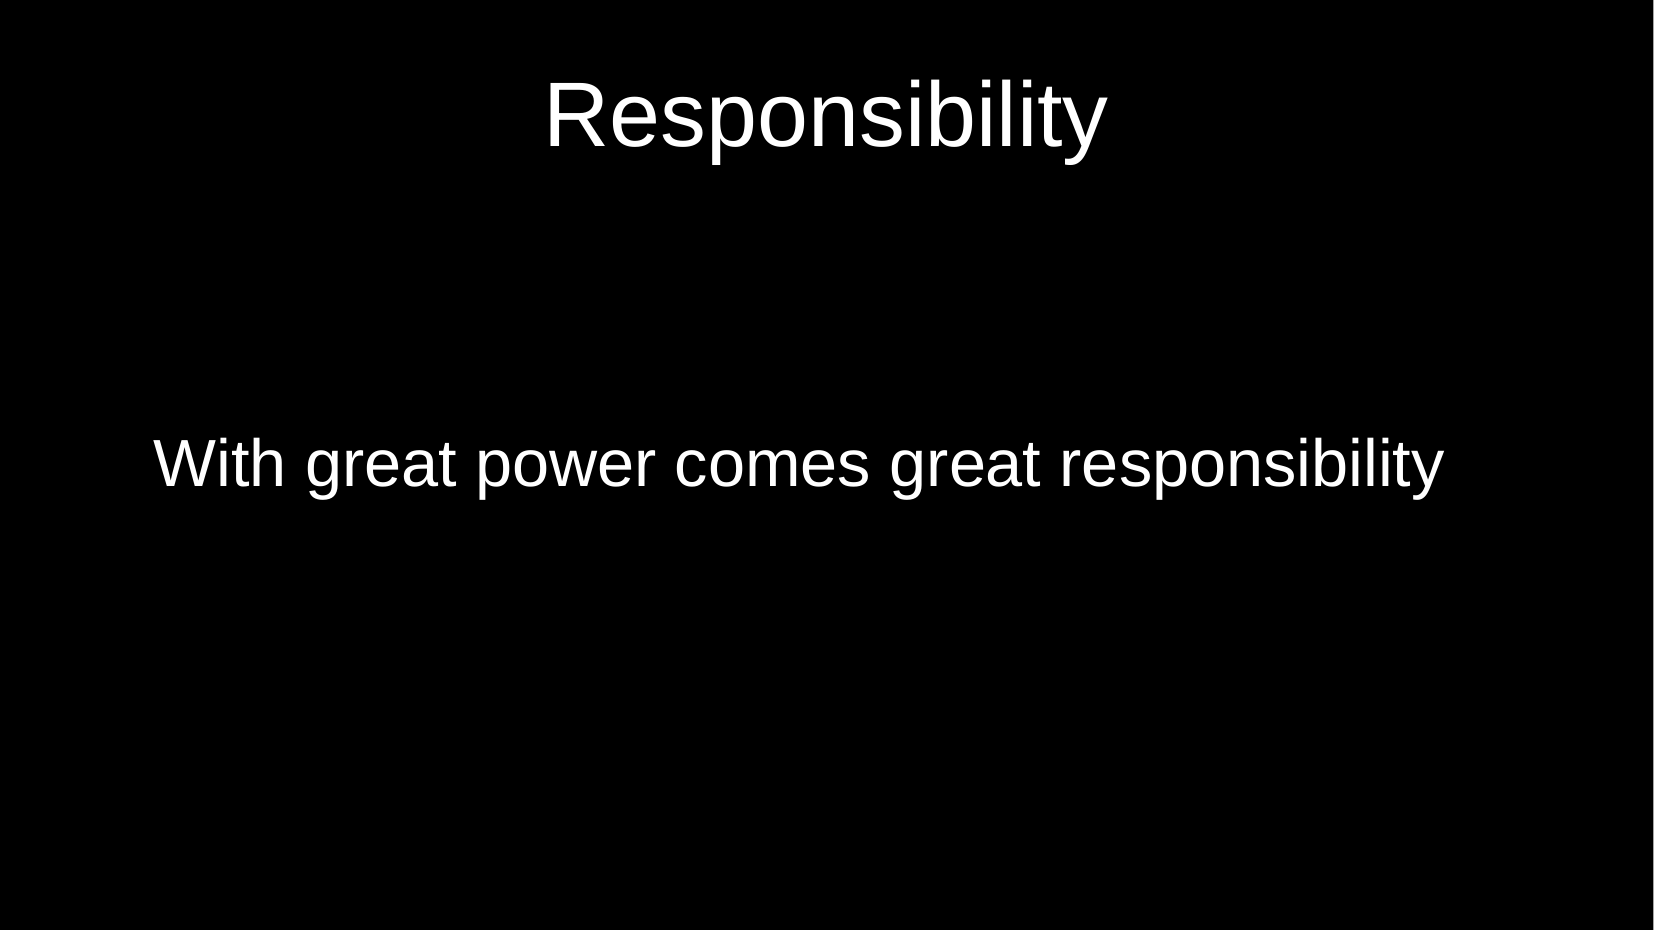

# Responsibility
With great power comes great responsibility